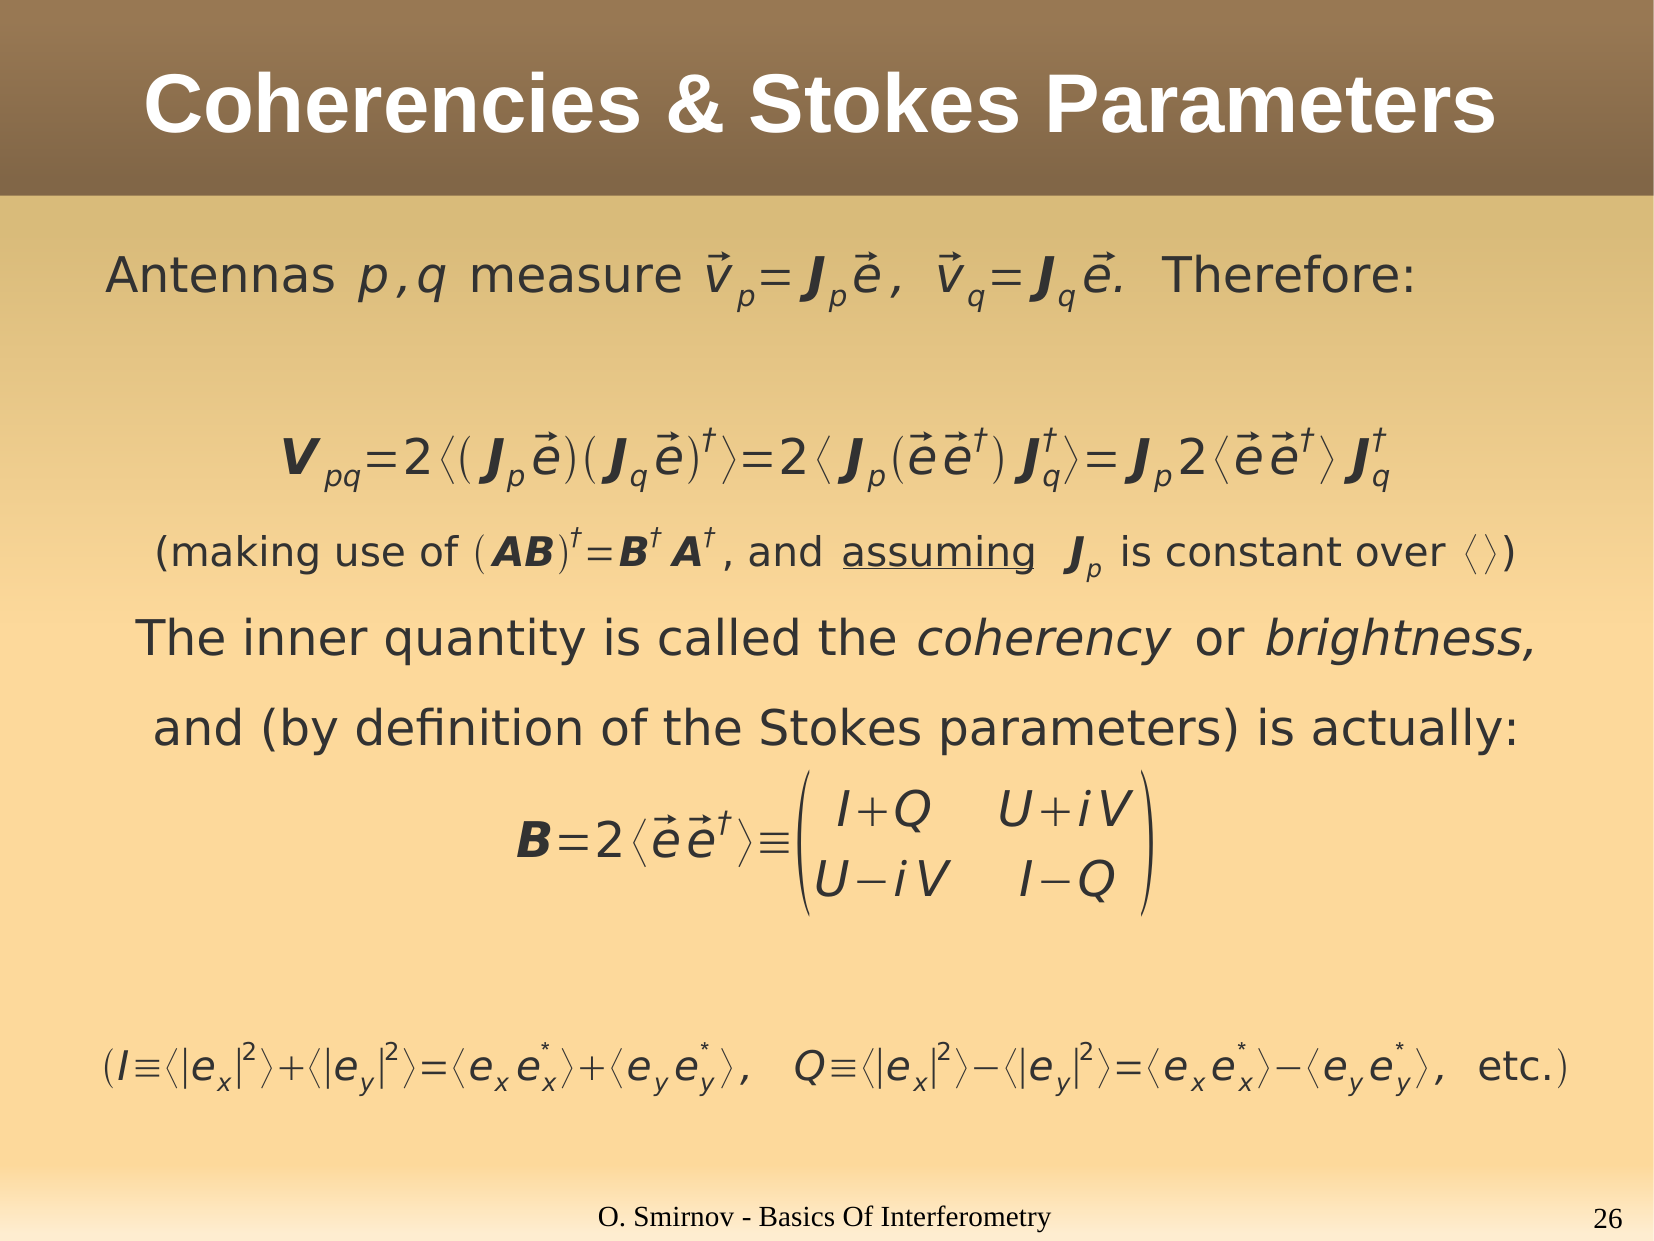

# Coherencies & Stokes Parameters
O. Smirnov - Basics Of Interferometry
26